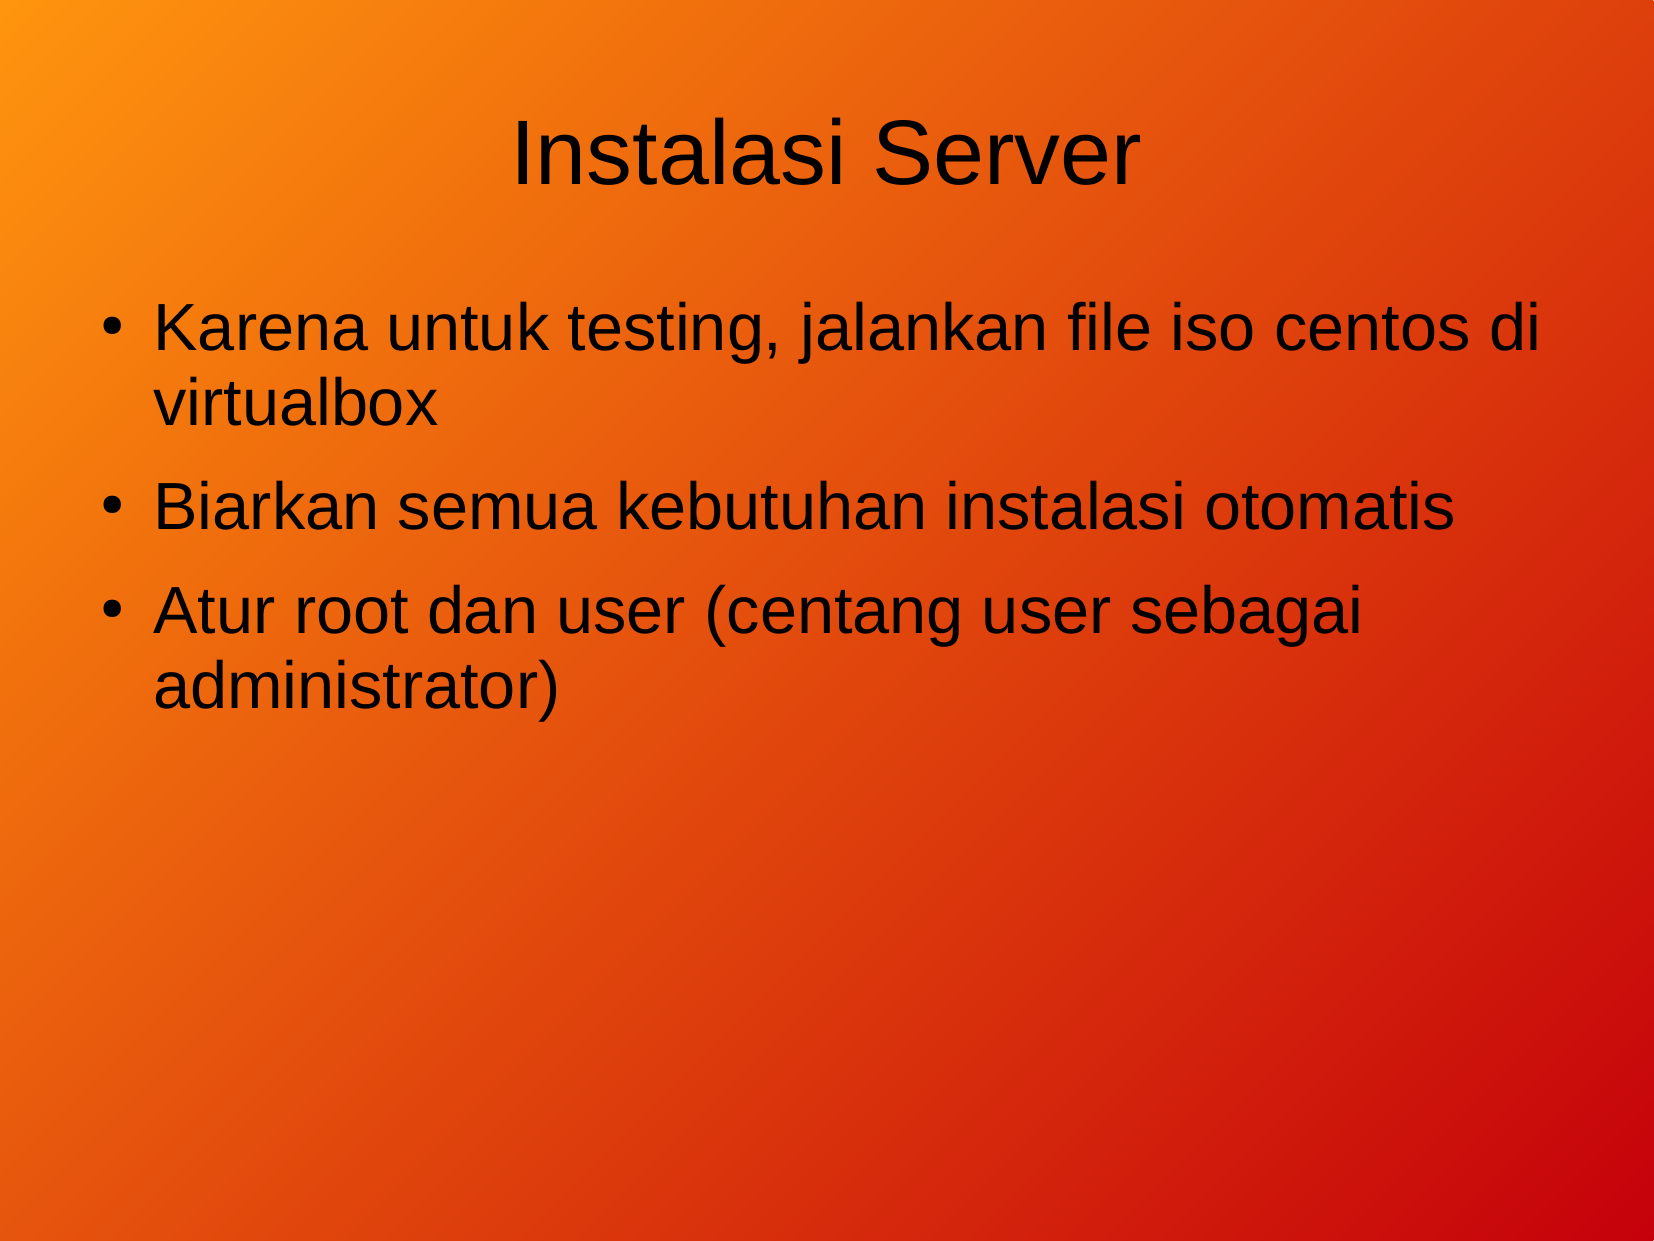

# Instalasi Server
Karena untuk testing, jalankan file iso centos di virtualbox
Biarkan semua kebutuhan instalasi otomatis
Atur root dan user (centang user sebagai administrator)